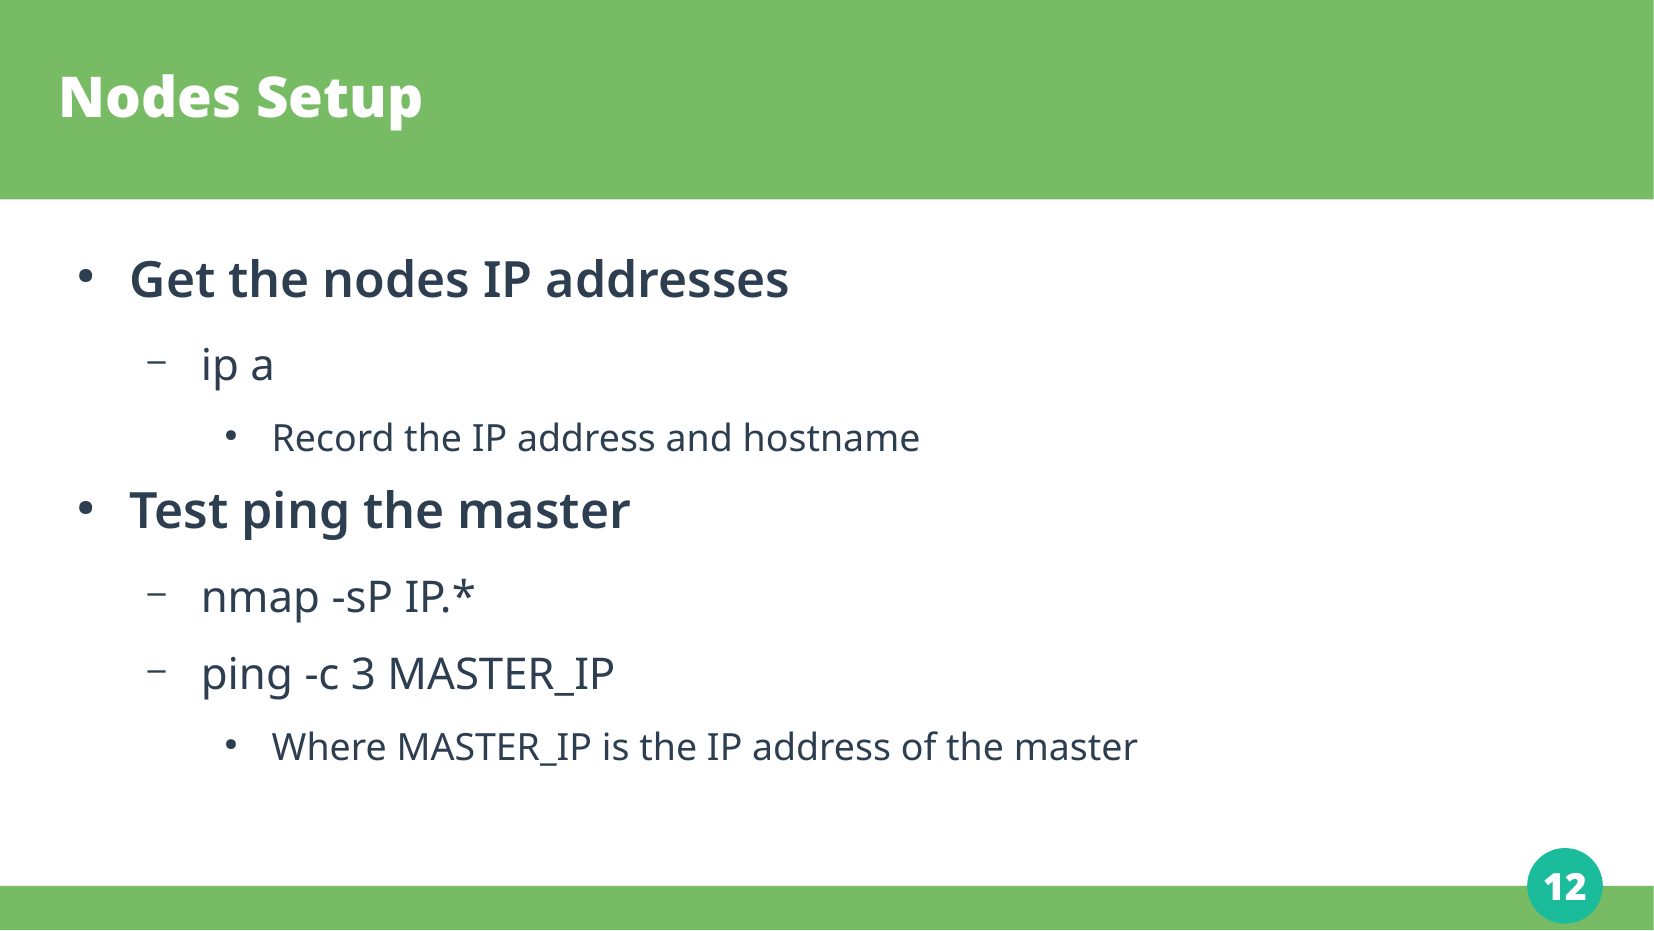

# Nodes Setup
Get the nodes IP addresses
ip a
Record the IP address and hostname
Test ping the master
nmap -sP IP.*
ping -c 3 MASTER_IP
Where MASTER_IP is the IP address of the master